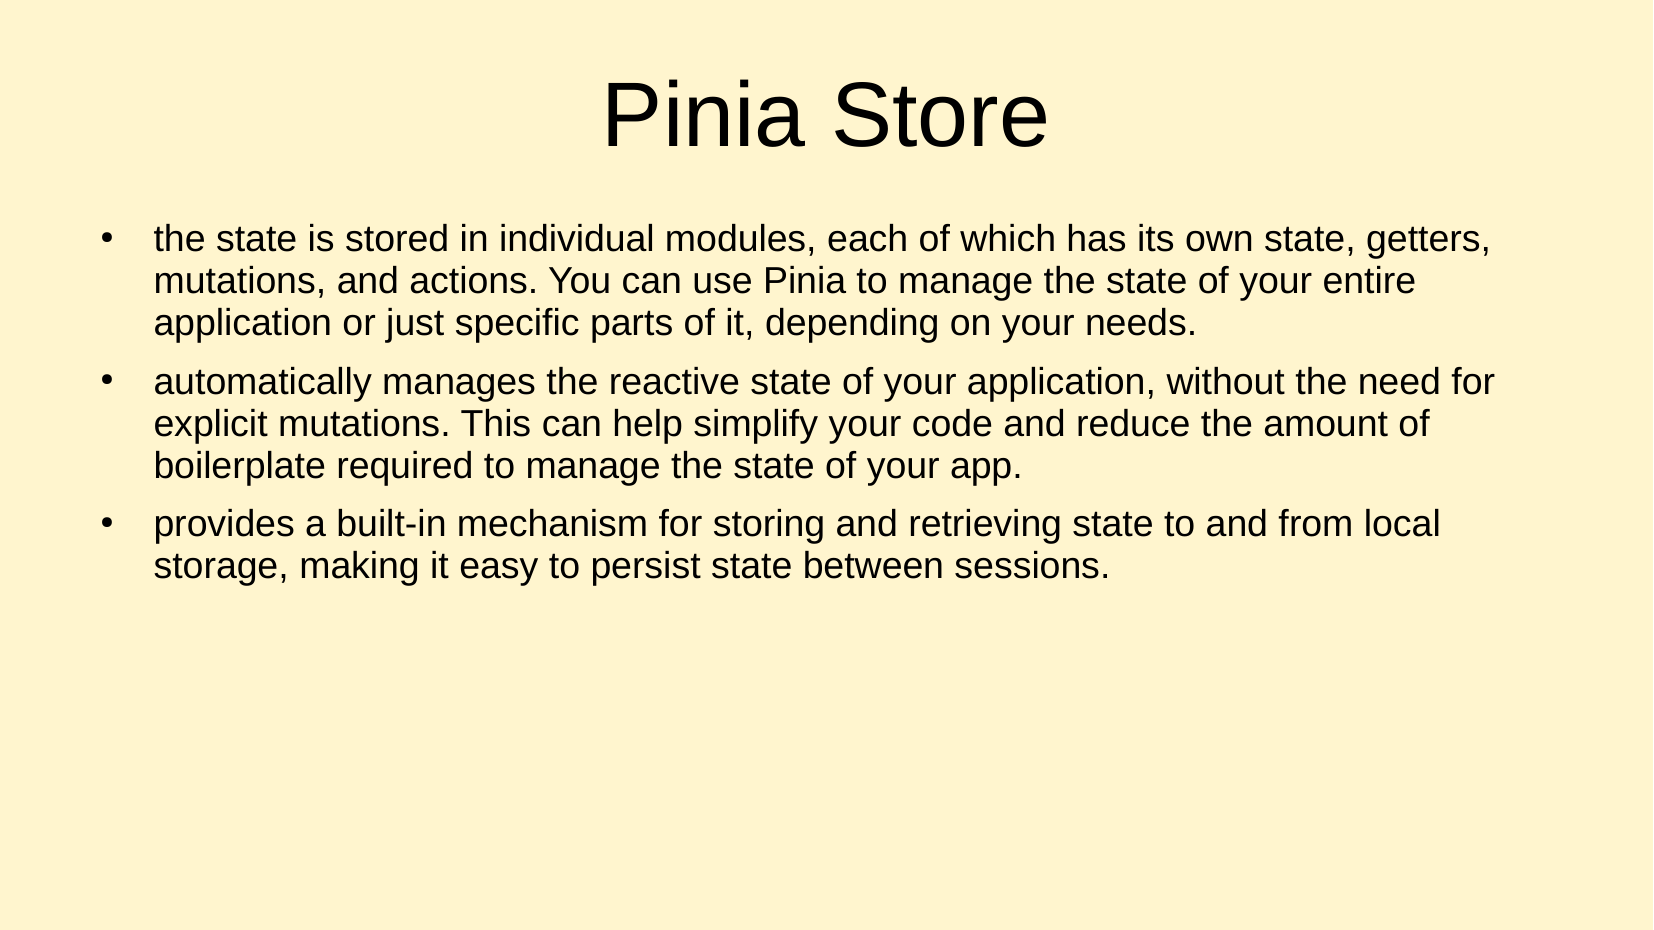

# Pinia Store
the state is stored in individual modules, each of which has its own state, getters, mutations, and actions. You can use Pinia to manage the state of your entire application or just specific parts of it, depending on your needs.
automatically manages the reactive state of your application, without the need for explicit mutations. This can help simplify your code and reduce the amount of boilerplate required to manage the state of your app.
provides a built-in mechanism for storing and retrieving state to and from local storage, making it easy to persist state between sessions.